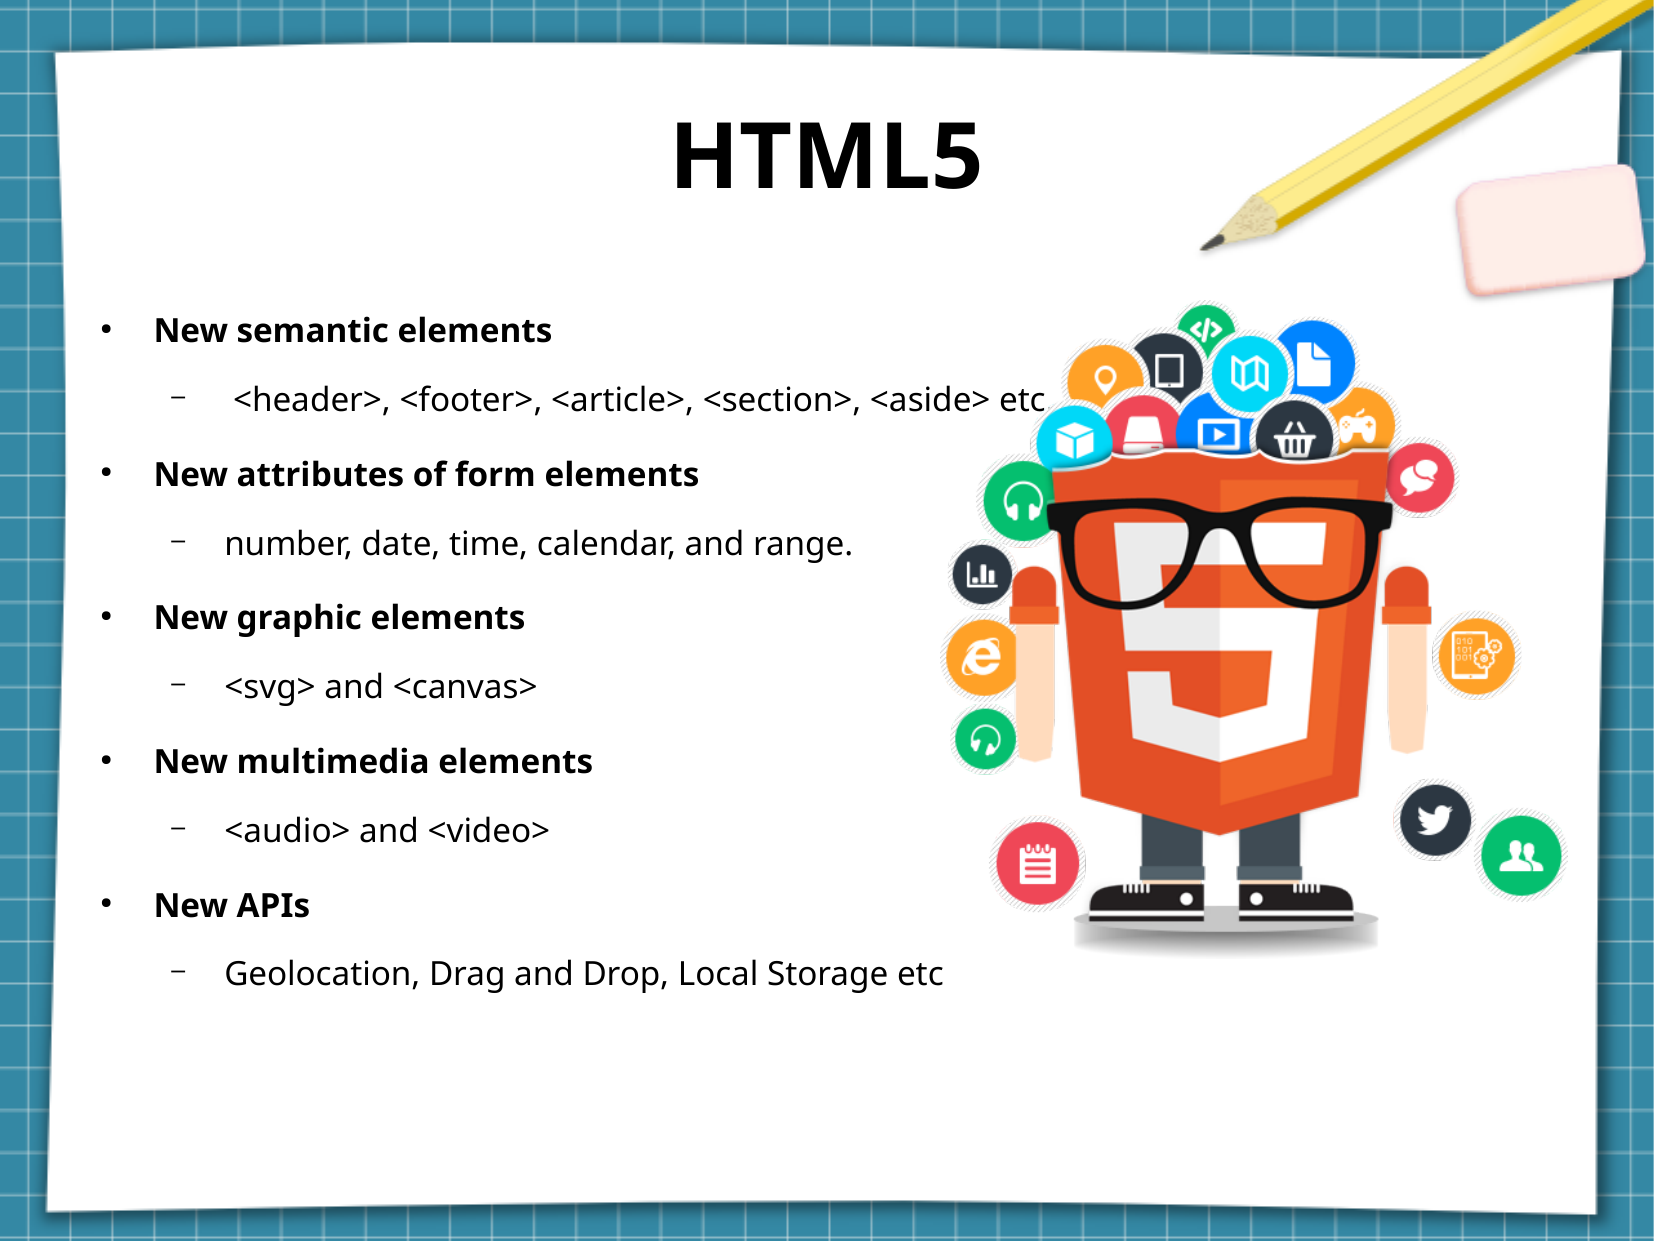

# HTML5
New semantic elements
 <header>, <footer>, <article>, <section>, <aside> etc.
New attributes of form elements
number, date, time, calendar, and range.
New graphic elements
<svg> and <canvas>
New multimedia elements
<audio> and <video>
New APIs
Geolocation, Drag and Drop, Local Storage etc